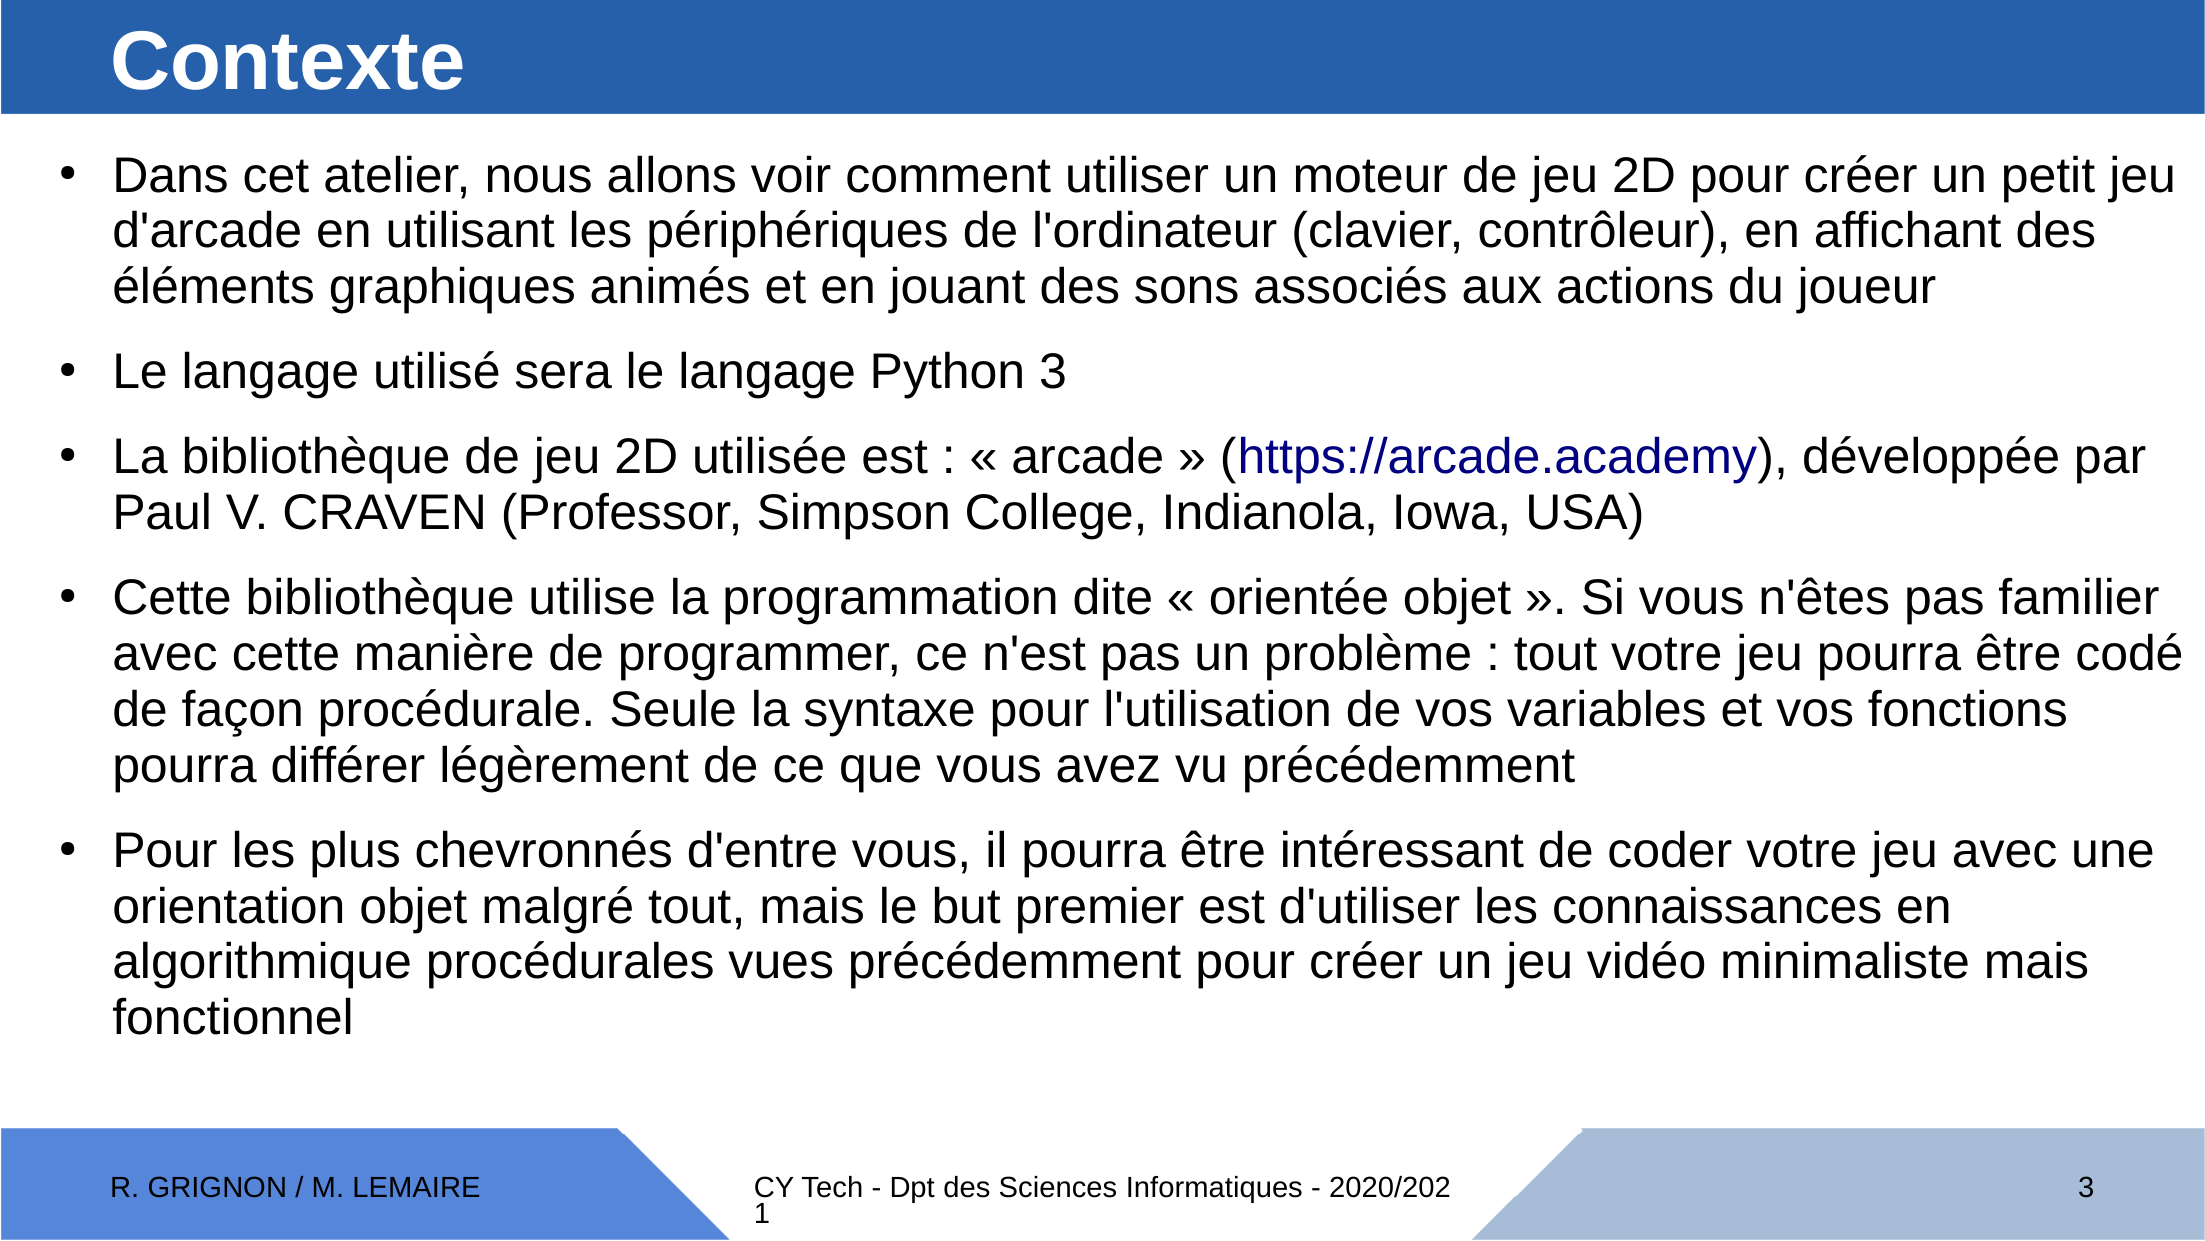

# Contexte
Dans cet atelier, nous allons voir comment utiliser un moteur de jeu 2D pour créer un petit jeu d'arcade en utilisant les périphériques de l'ordinateur (clavier, contrôleur), en affichant des éléments graphiques animés et en jouant des sons associés aux actions du joueur
Le langage utilisé sera le langage Python 3
La bibliothèque de jeu 2D utilisée est : « arcade » (https://arcade.academy), développée par Paul V. CRAVEN (Professor, Simpson College, Indianola, Iowa, USA)
Cette bibliothèque utilise la programmation dite « orientée objet ». Si vous n'êtes pas familier avec cette manière de programmer, ce n'est pas un problème : tout votre jeu pourra être codé de façon procédurale. Seule la syntaxe pour l'utilisation de vos variables et vos fonctions pourra différer légèrement de ce que vous avez vu précédemment
Pour les plus chevronnés d'entre vous, il pourra être intéressant de coder votre jeu avec une orientation objet malgré tout, mais le but premier est d'utiliser les connaissances en algorithmique procédurales vues précédemment pour créer un jeu vidéo minimaliste mais fonctionnel
R. GRIGNON / M. LEMAIRE
CY Tech - Dpt des Sciences Informatiques - 2020/2021
3